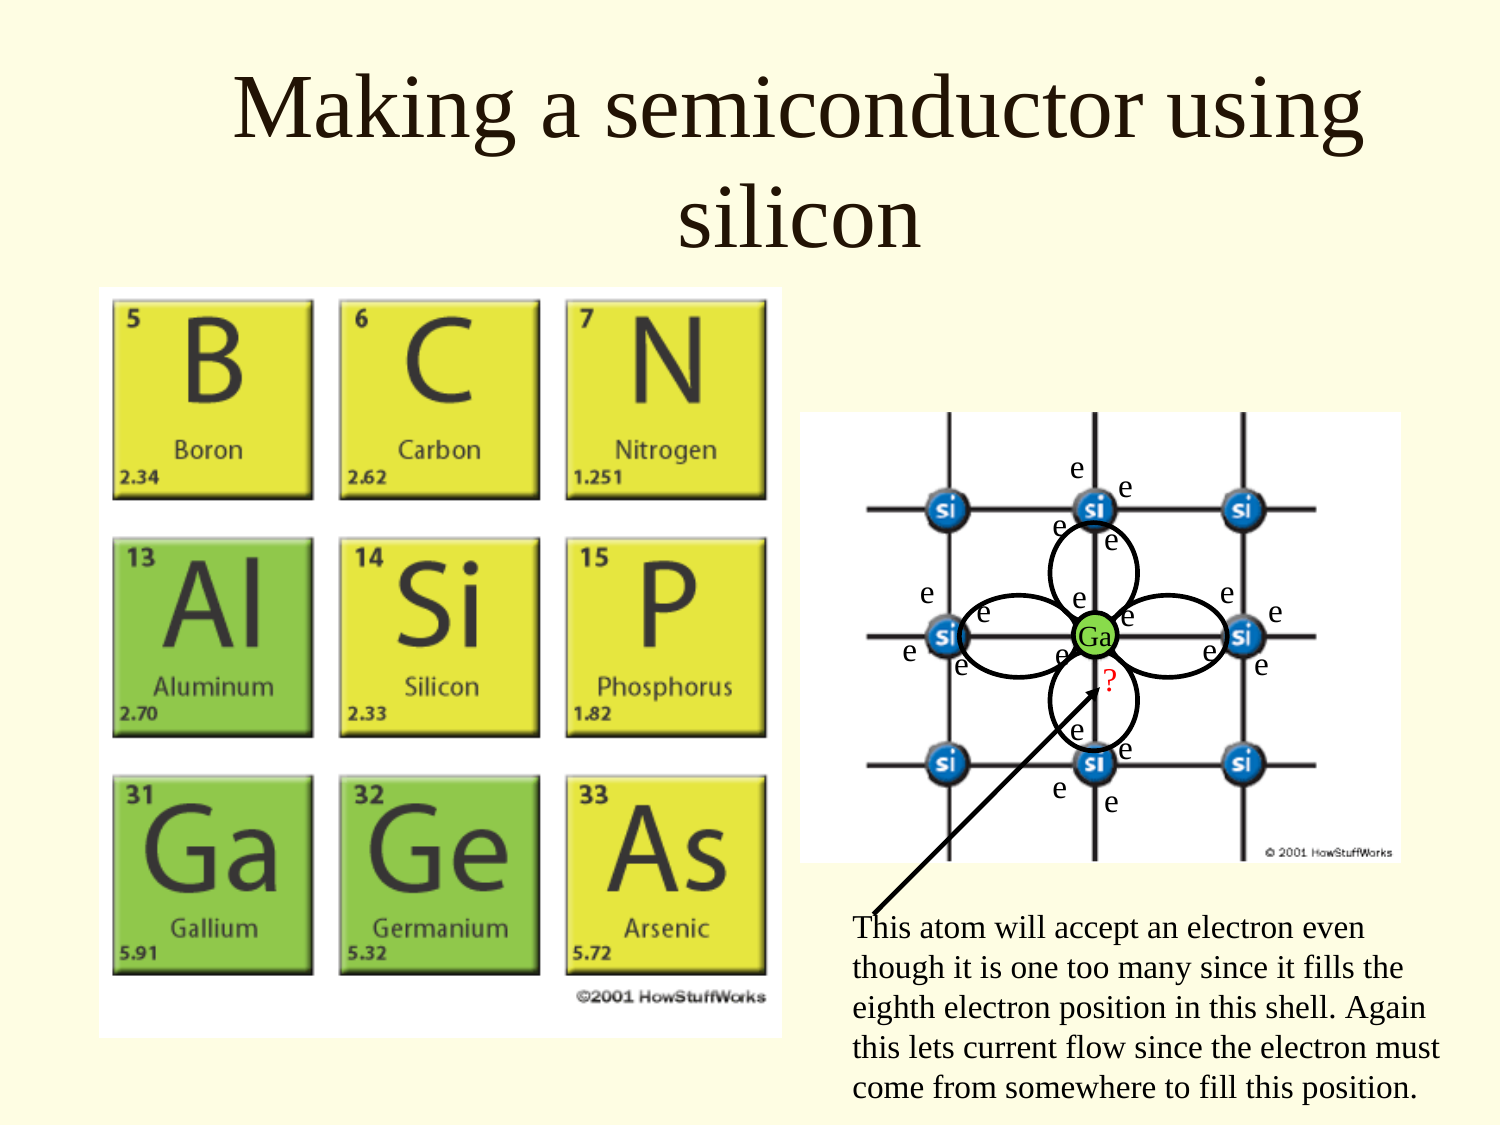

# Making a semiconductor using silicon
e
e
e
e
e
 e
e
e
e
e
e
e
e
e
e
e
e
e
e
Ga
?
This atom will accept an electron even
though it is one too many since it fills the
eighth electron position in this shell. Again
this lets current flow since the electron must
come from somewhere to fill this position.